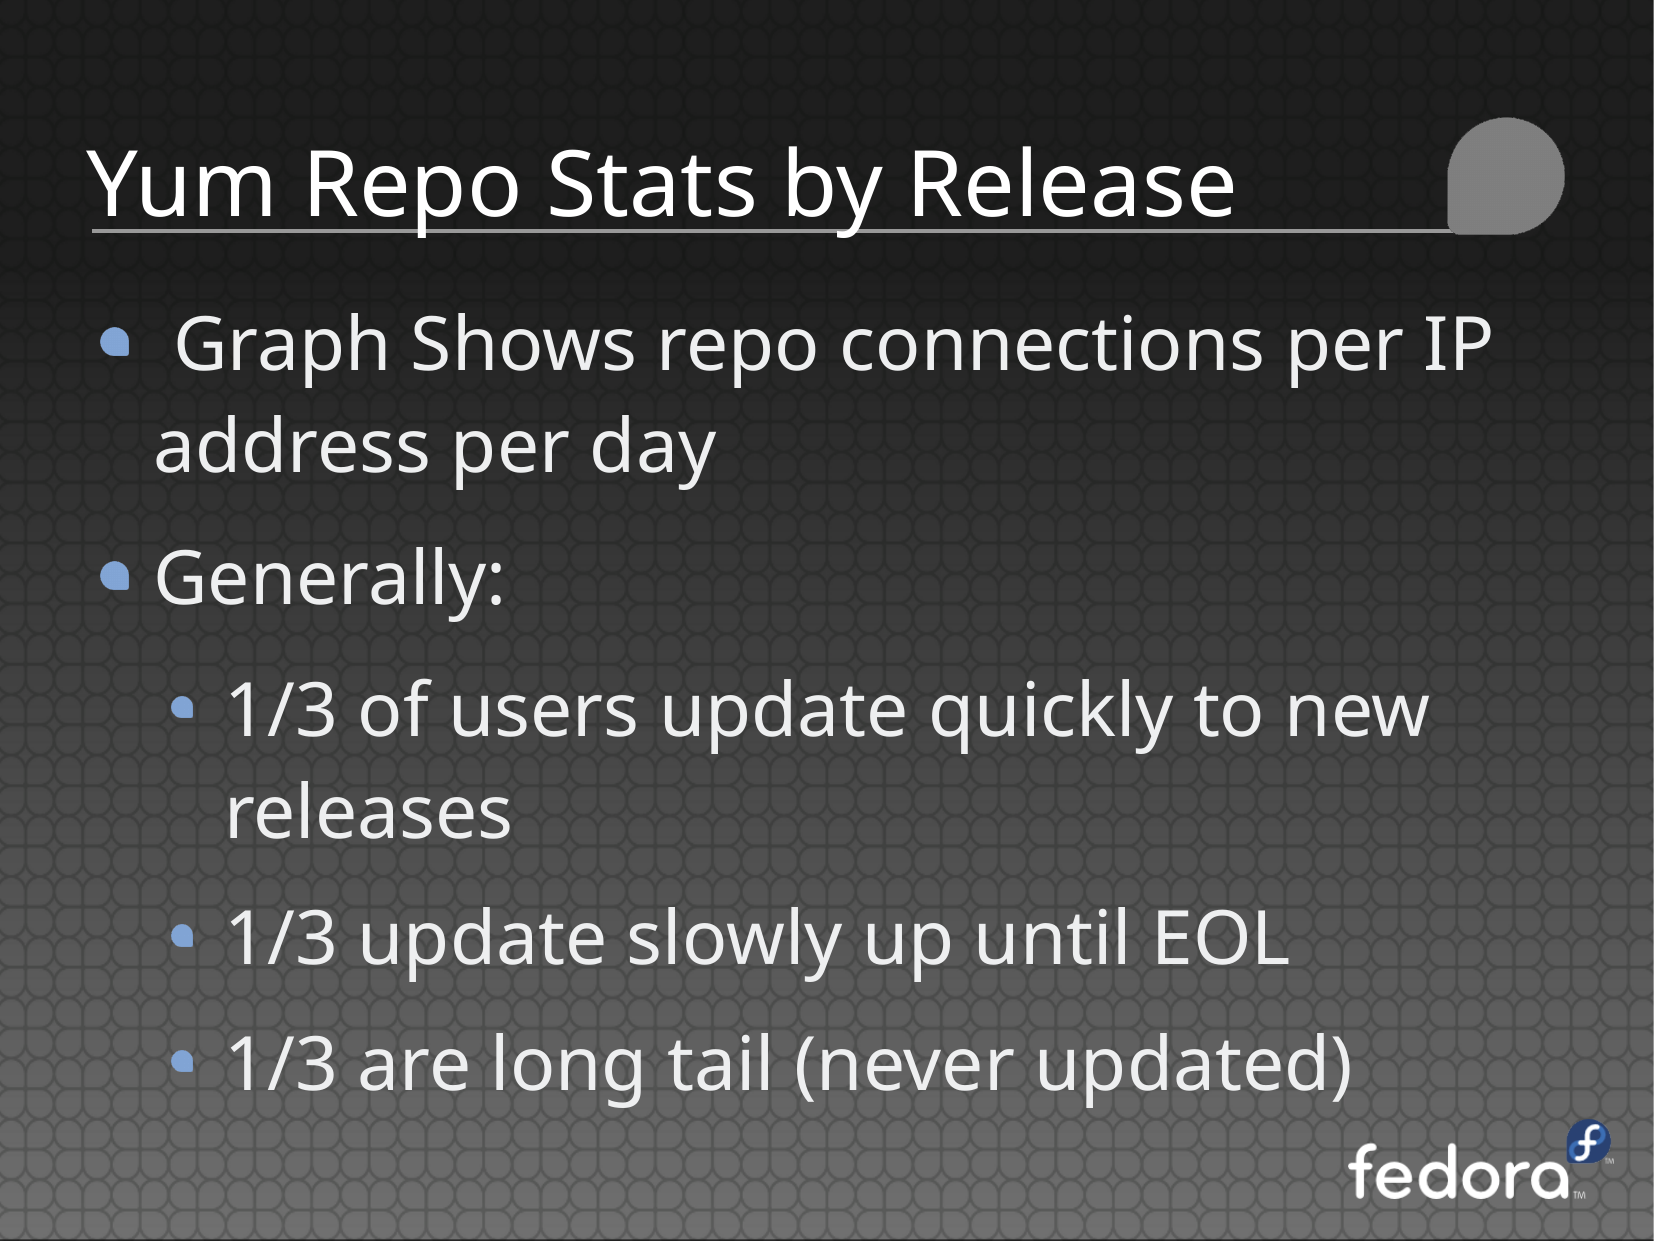

# Yum Repo Stats by Release
 Graph Shows repo connections per IP address per day
Generally:
1/3 of users update quickly to new releases
1/3 update slowly up until EOL
1/3 are long tail (never updated)